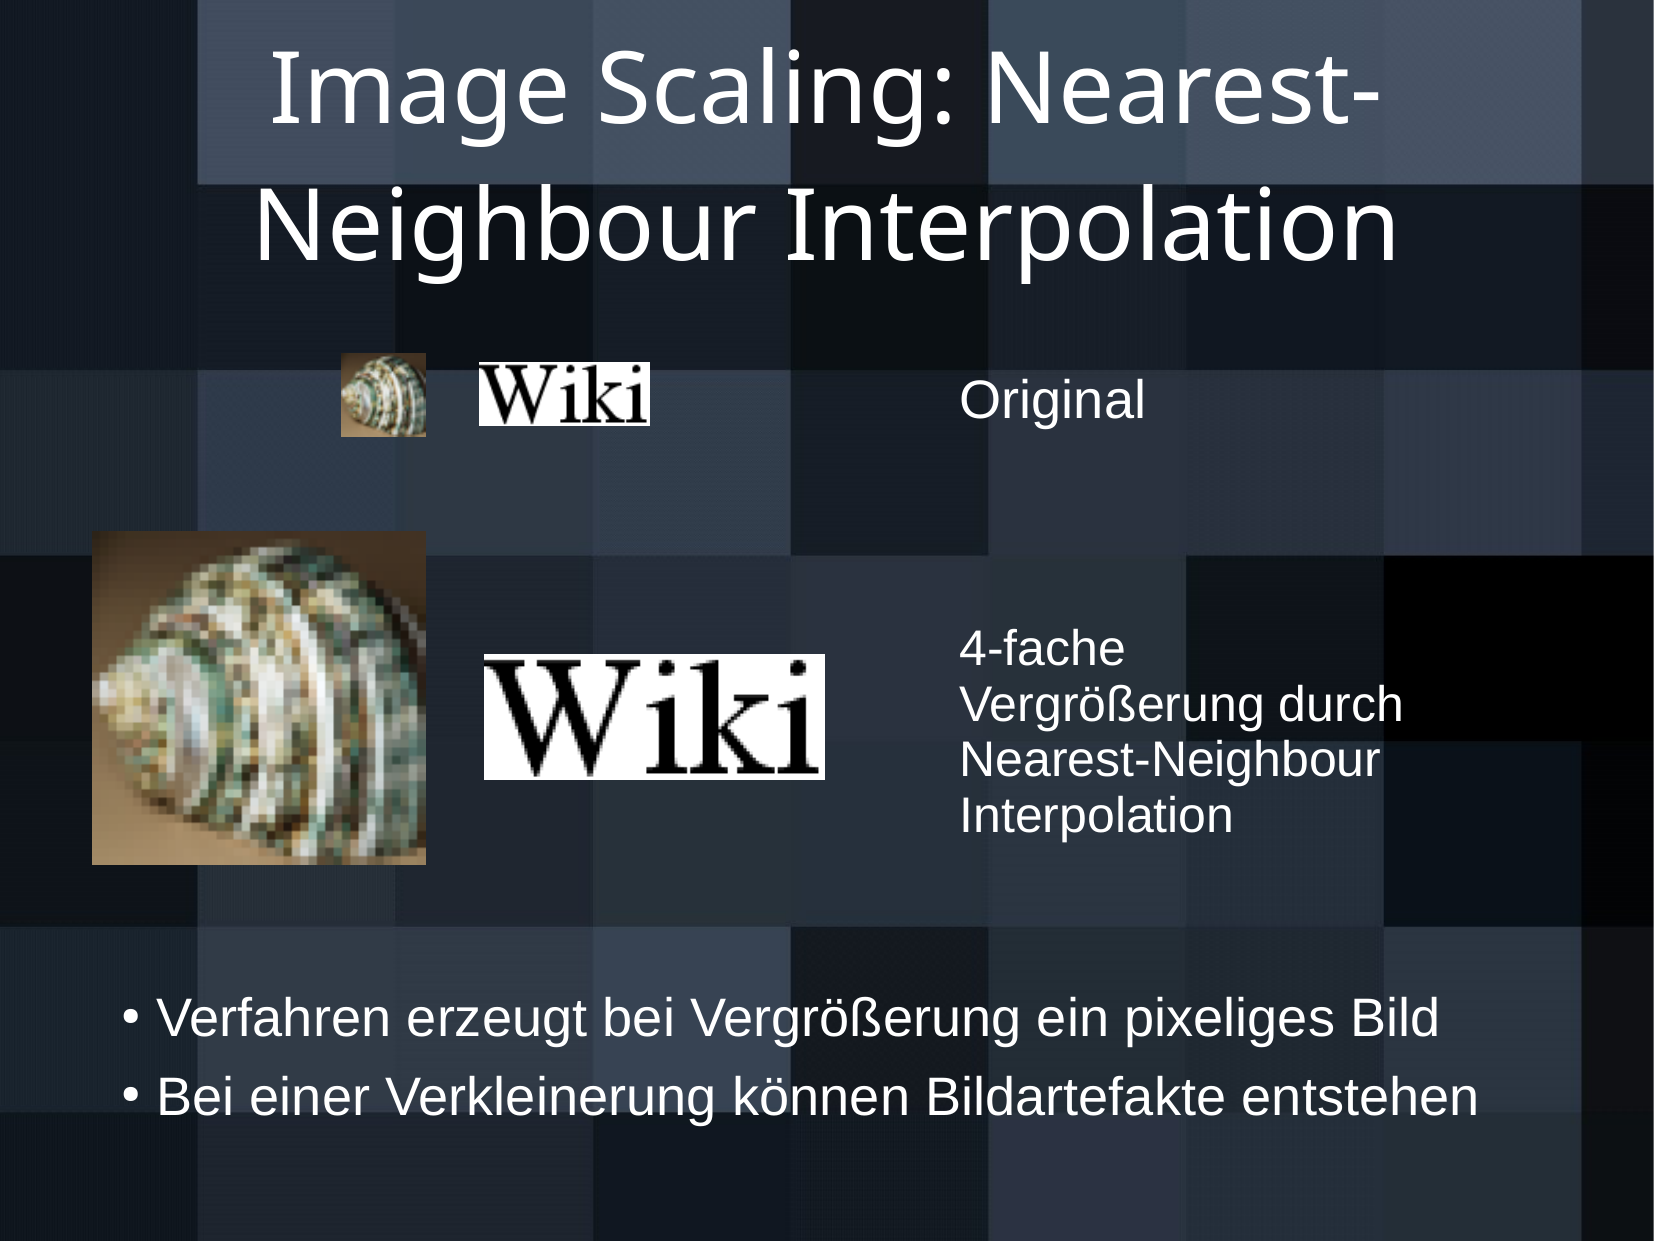

# Image Scaling: Nearest-Neighbour Interpolation
Original
4-fache Vergrößerung durch Nearest-Neighbour Interpolation
Verfahren erzeugt bei Vergrößerung ein pixeliges Bild
Bei einer Verkleinerung können Bildartefakte entstehen